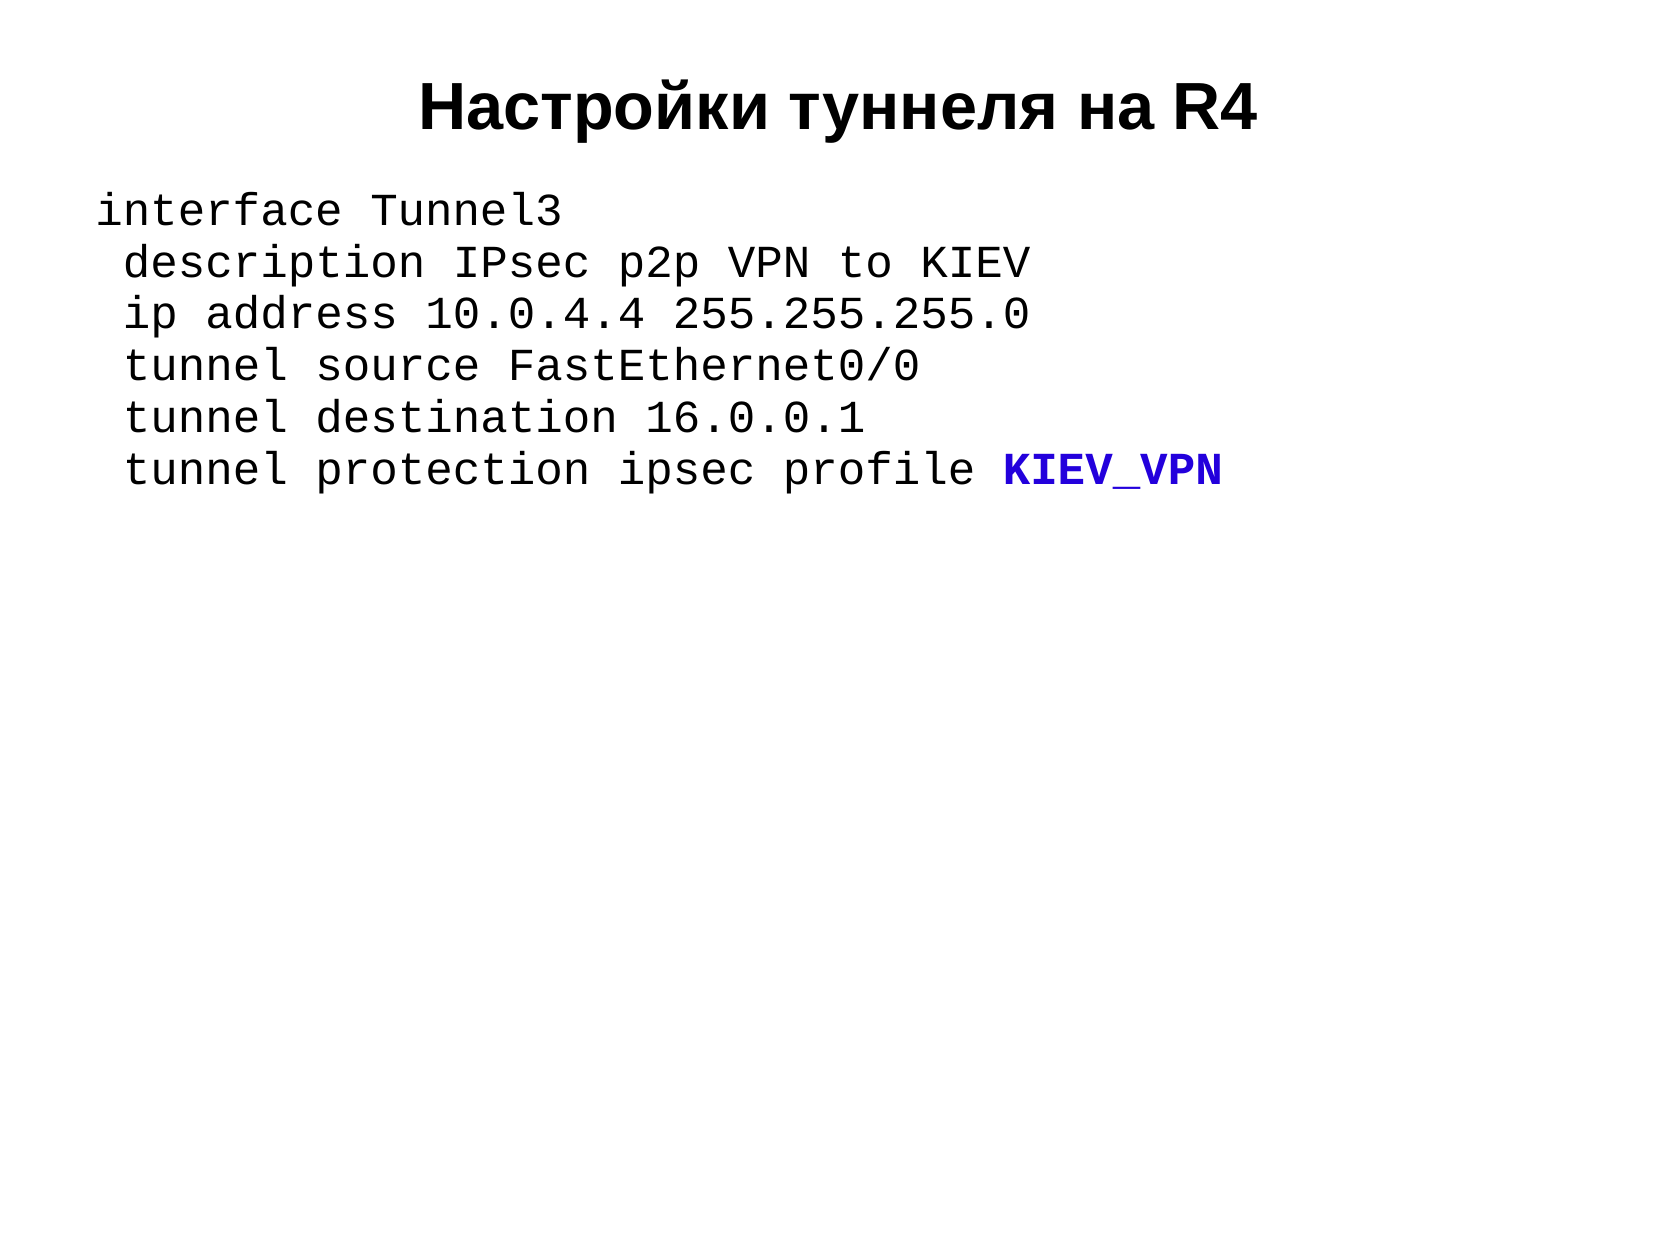

Настройки туннеля на R4
# interface Tunnel3
 description IPsec p2p VPN to KIEV
 ip address 10.0.4.4 255.255.255.0
 tunnel source FastEthernet0/0
 tunnel destination 16.0.0.1
 tunnel protection ipsec profile KIEV_VPN